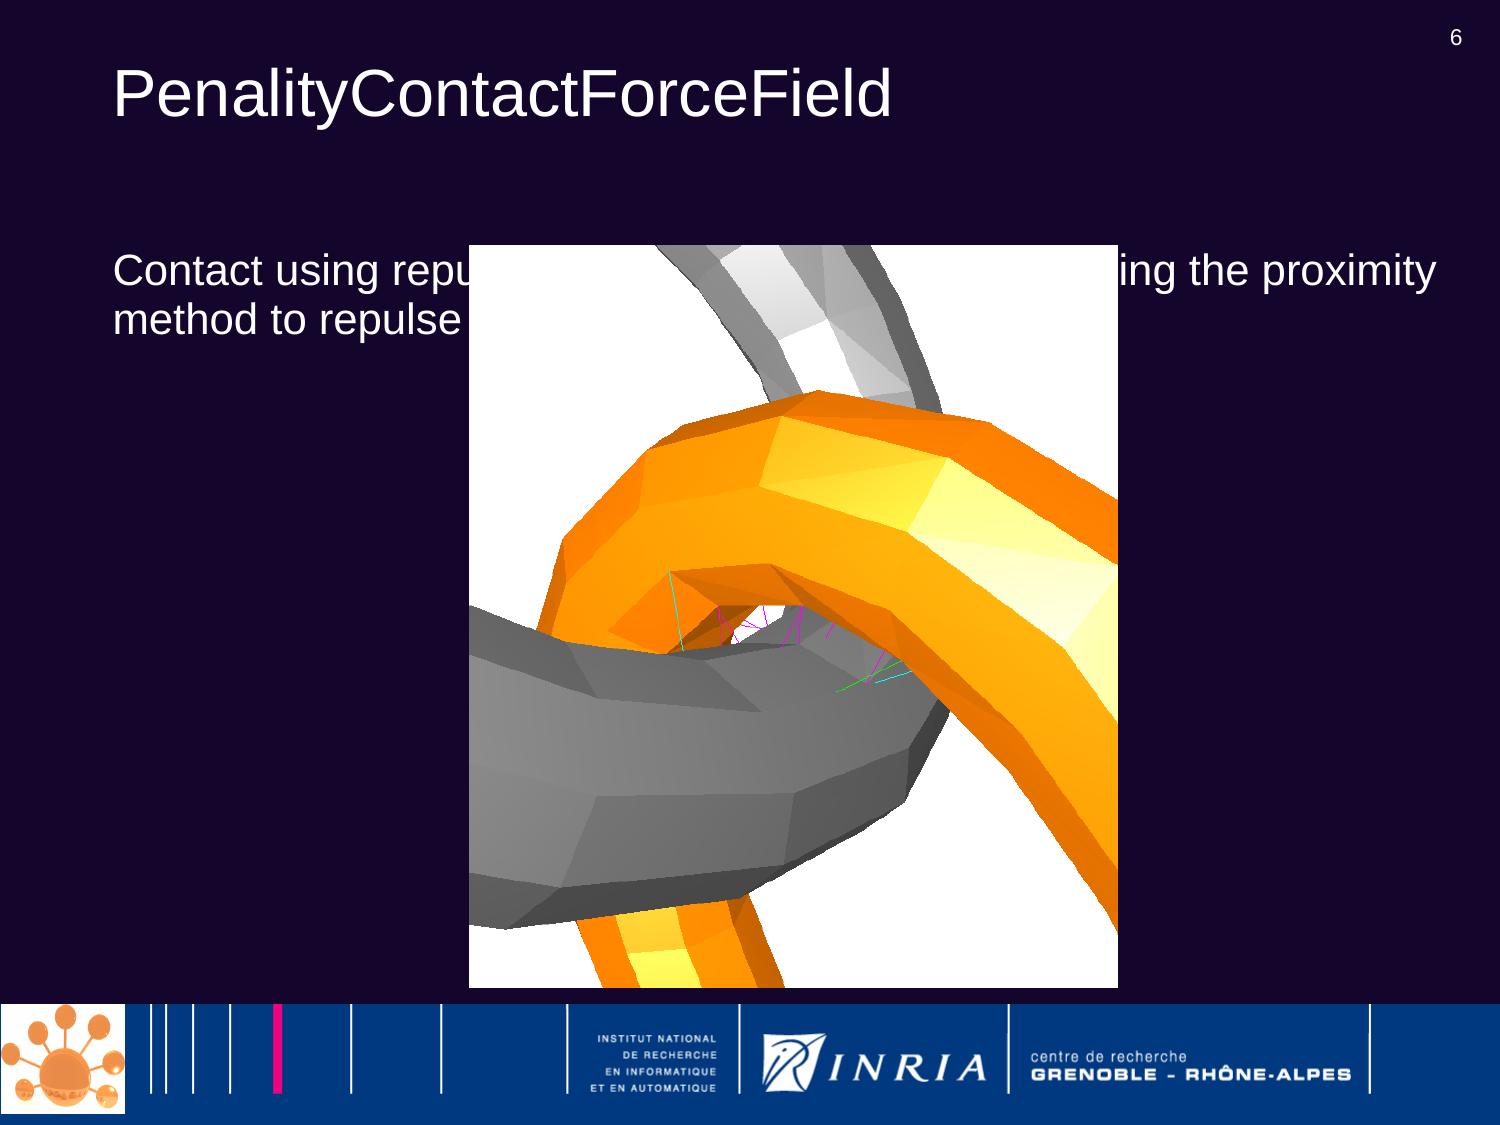

# PenalityContactForceField
Contact using repulsive springs: in all our scenes using the proximity method to repulse objects in collision.